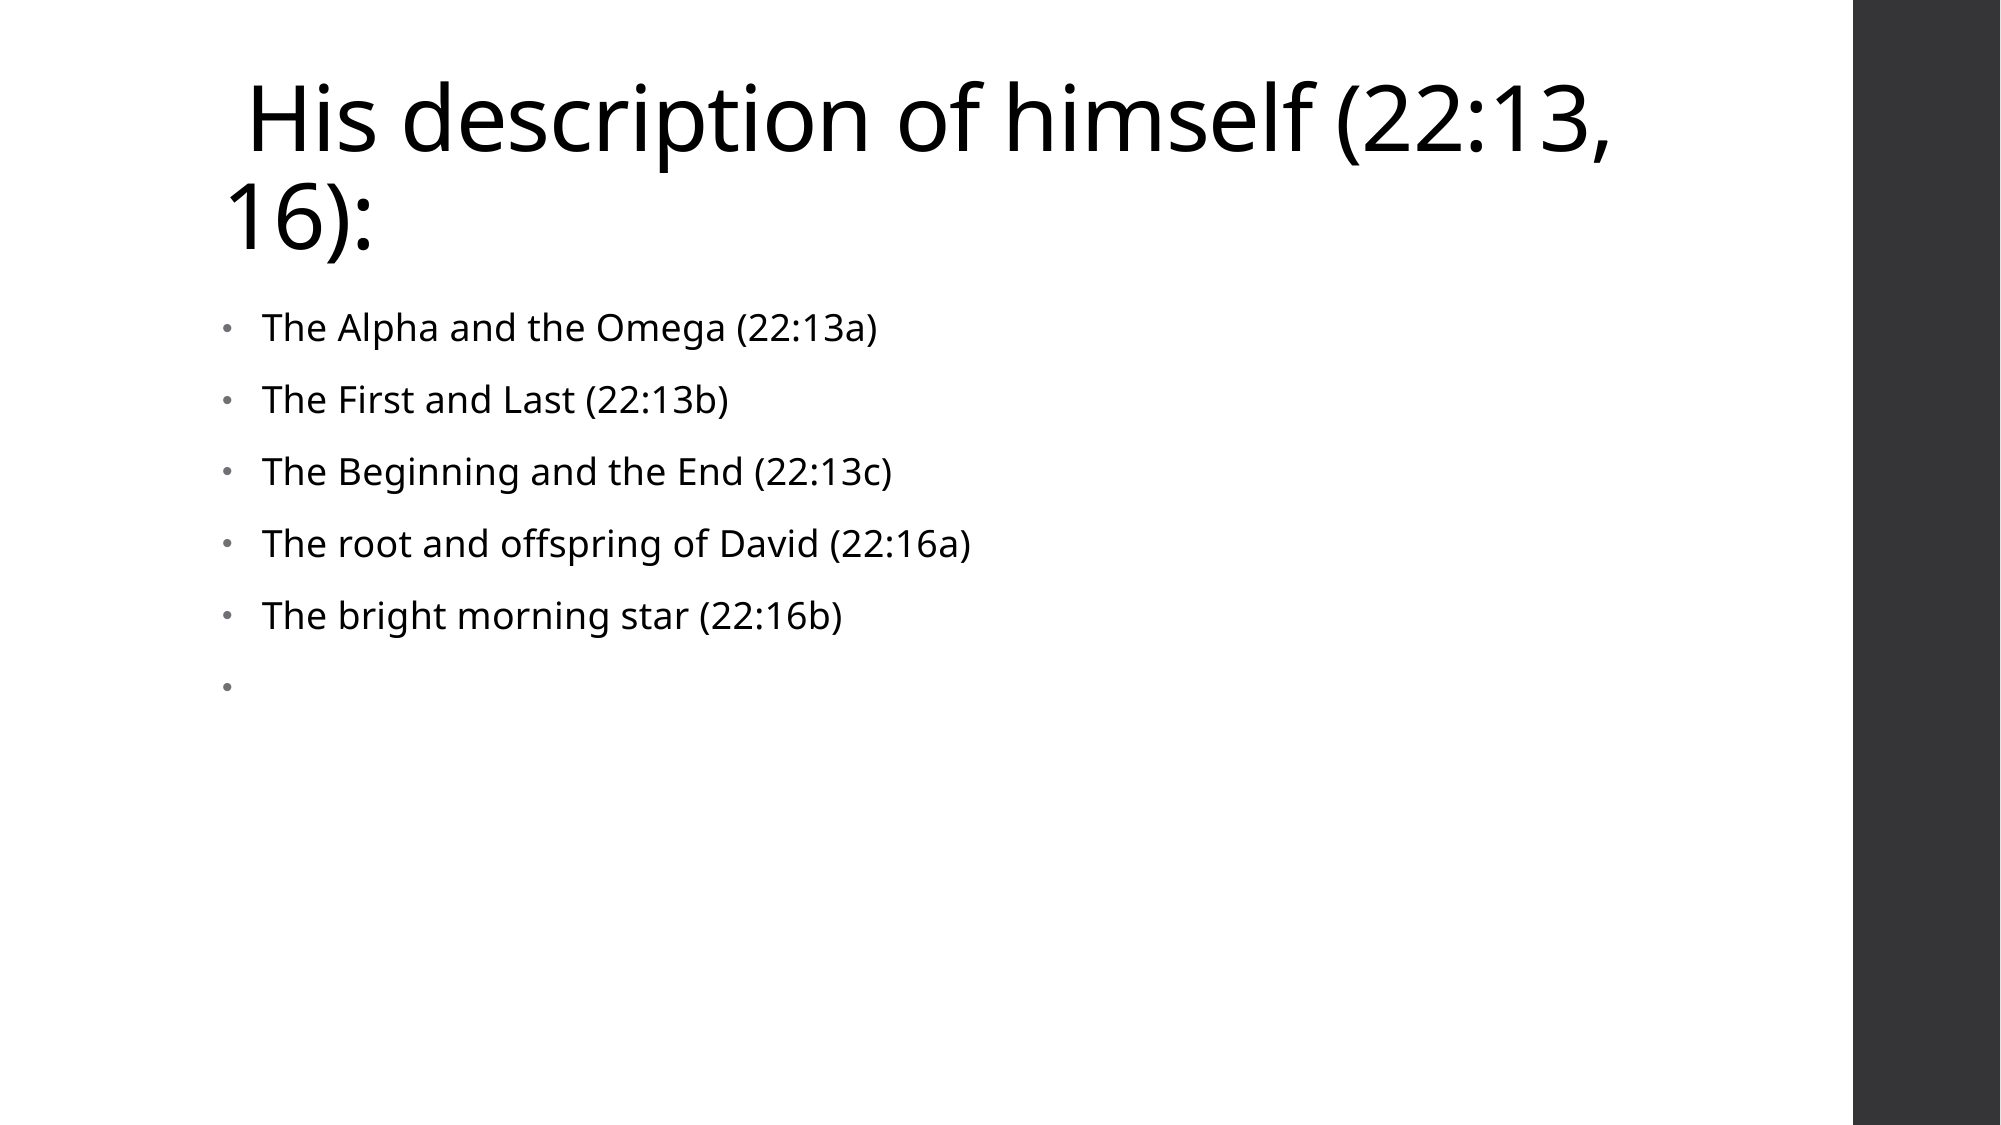

# His description of himself (22:13, 16):
 The Alpha and the Omega (22:13a)
 The First and Last (22:13b)
 The Beginning and the End (22:13c)
 The root and offspring of David (22:16a)
 The bright morning star (22:16b)